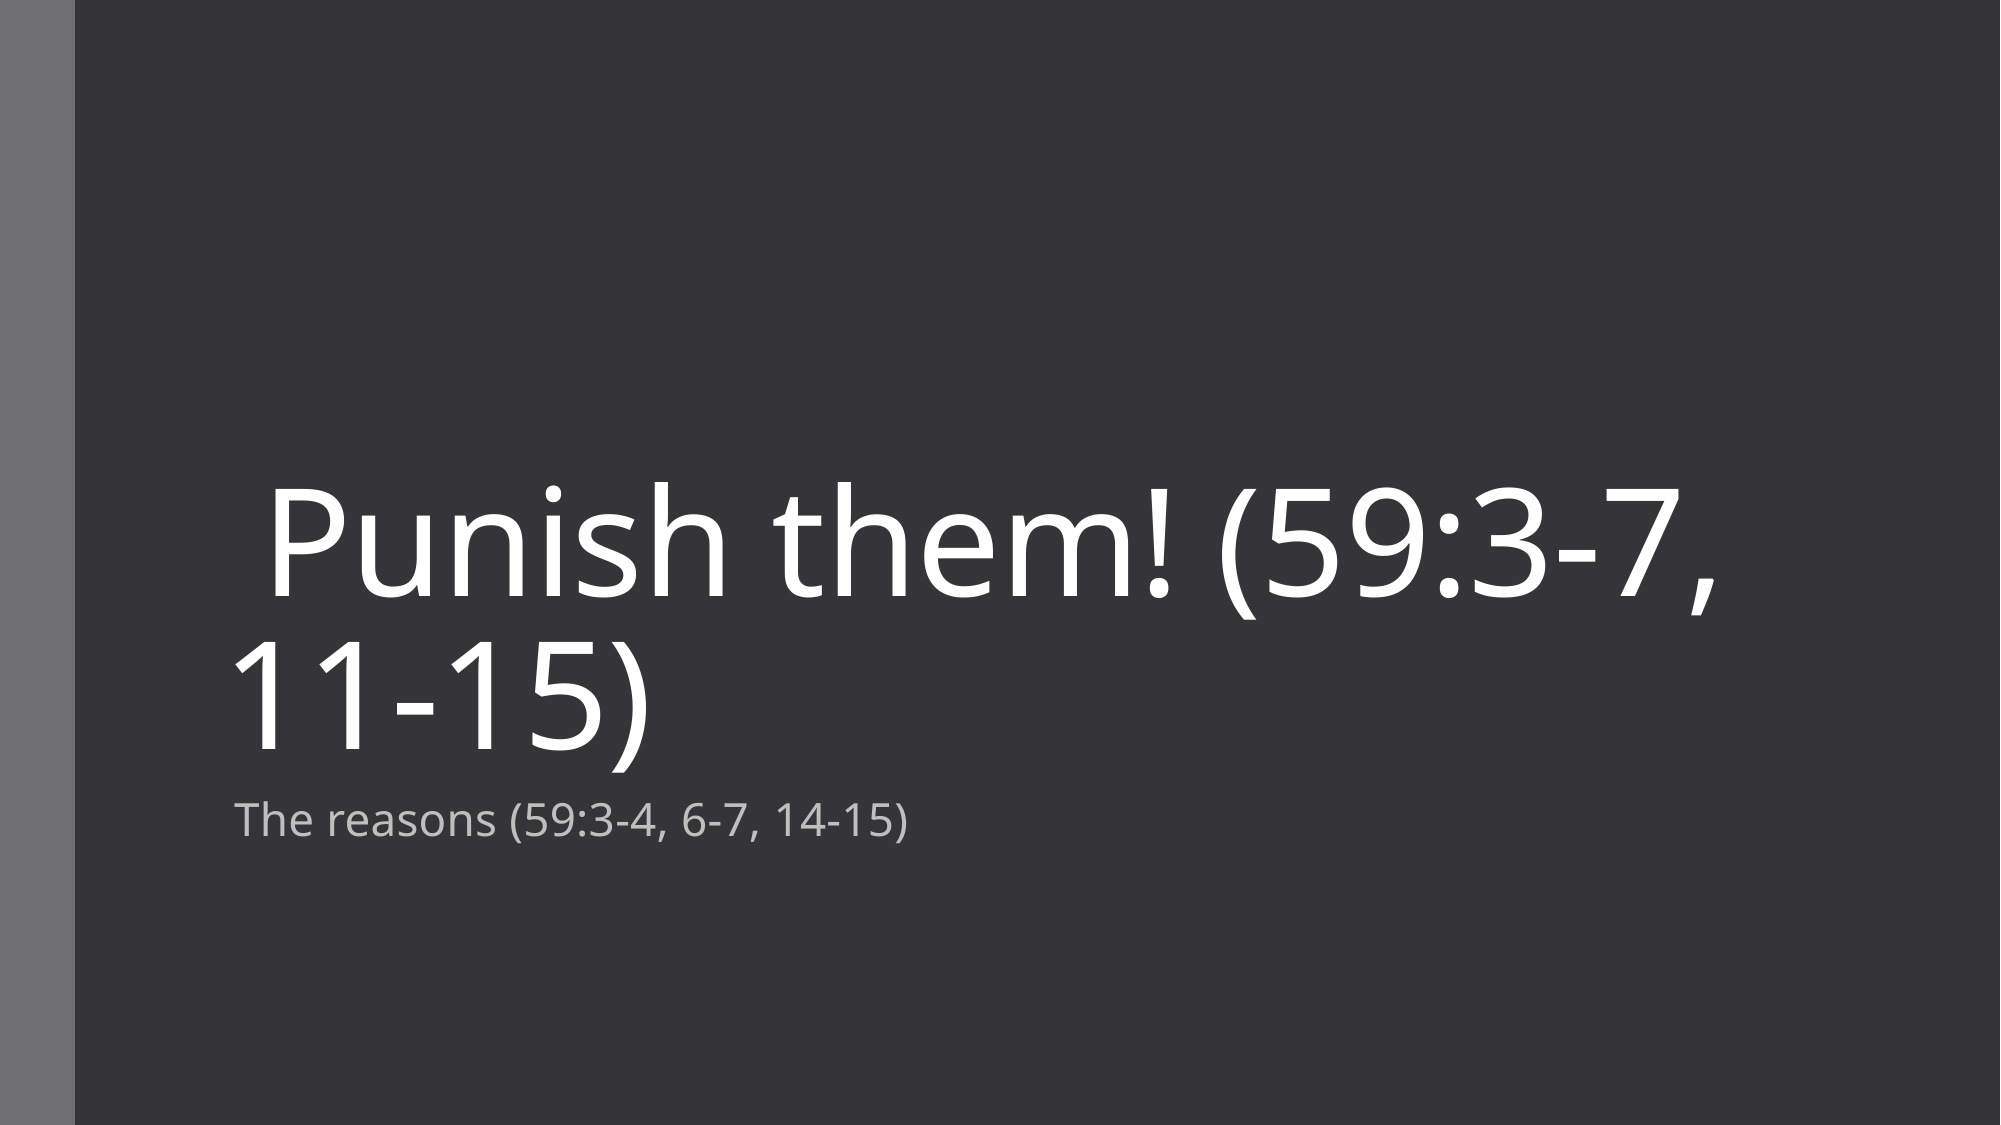

# Punish them! (59:3-7, 11-15)
 The reasons (59:3-4, 6-7, 14-15)